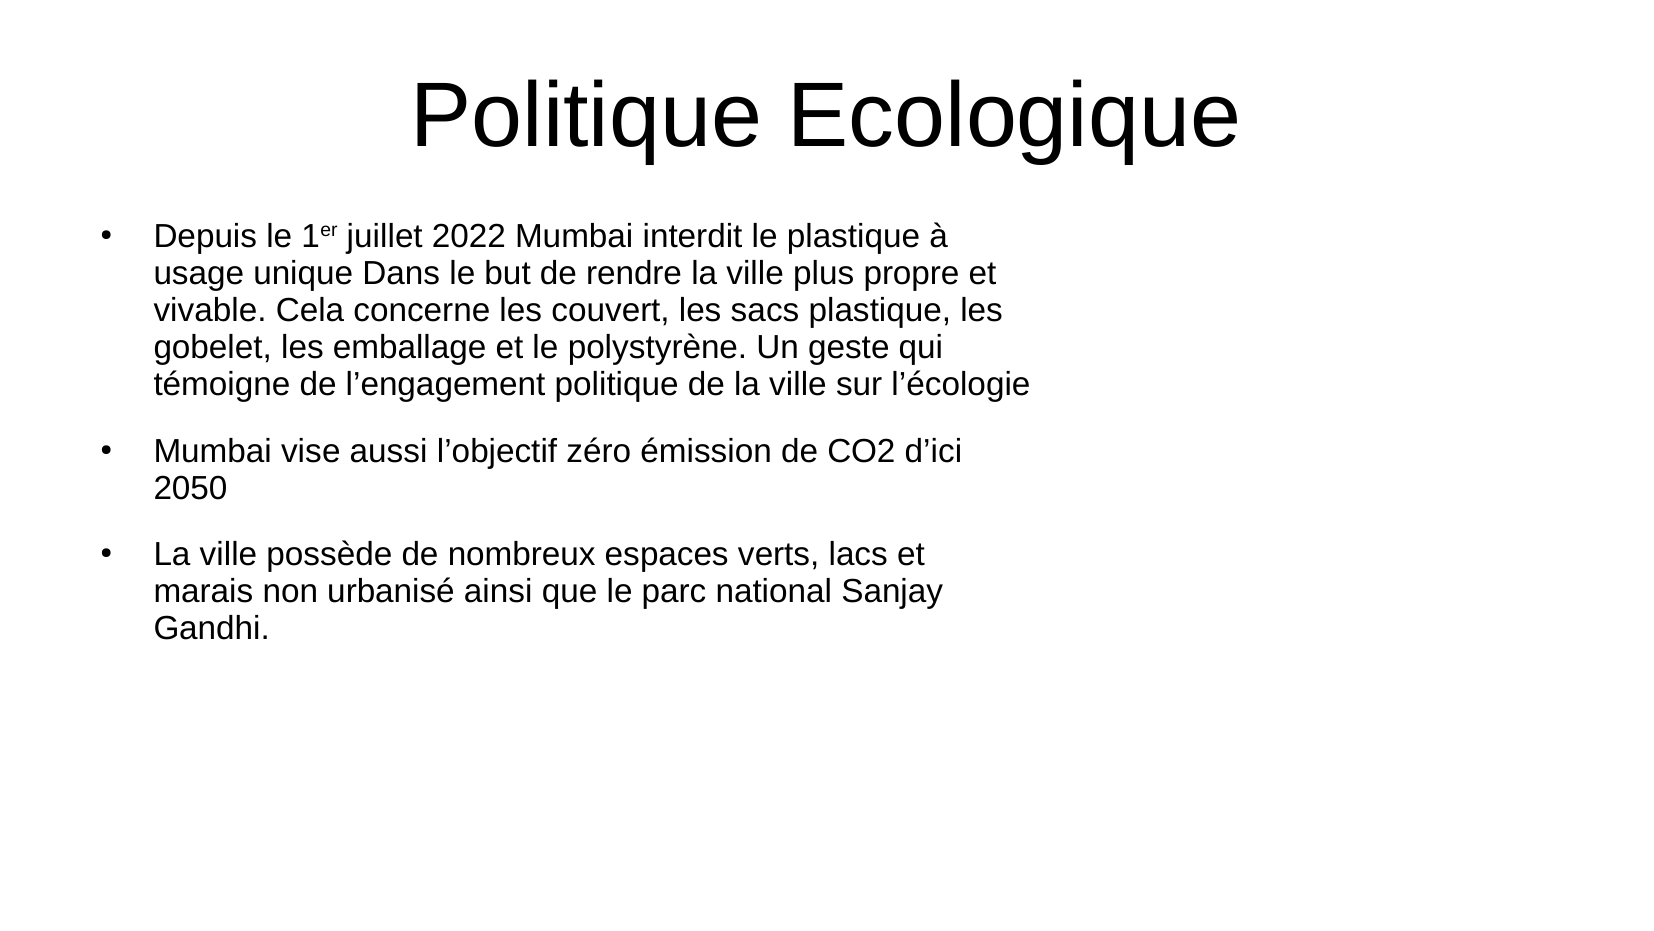

# Politique Ecologique
Depuis le 1er juillet 2022 Mumbai interdit le plastique à usage unique Dans le but de rendre la ville plus propre et vivable. Cela concerne les couvert, les sacs plastique, les gobelet, les emballage et le polystyrène. Un geste qui témoigne de l’engagement politique de la ville sur l’écologie
Mumbai vise aussi l’objectif zéro émission de CO2 d’ici 2050
La ville possède de nombreux espaces verts, lacs et marais non urbanisé ainsi que le parc national Sanjay Gandhi.